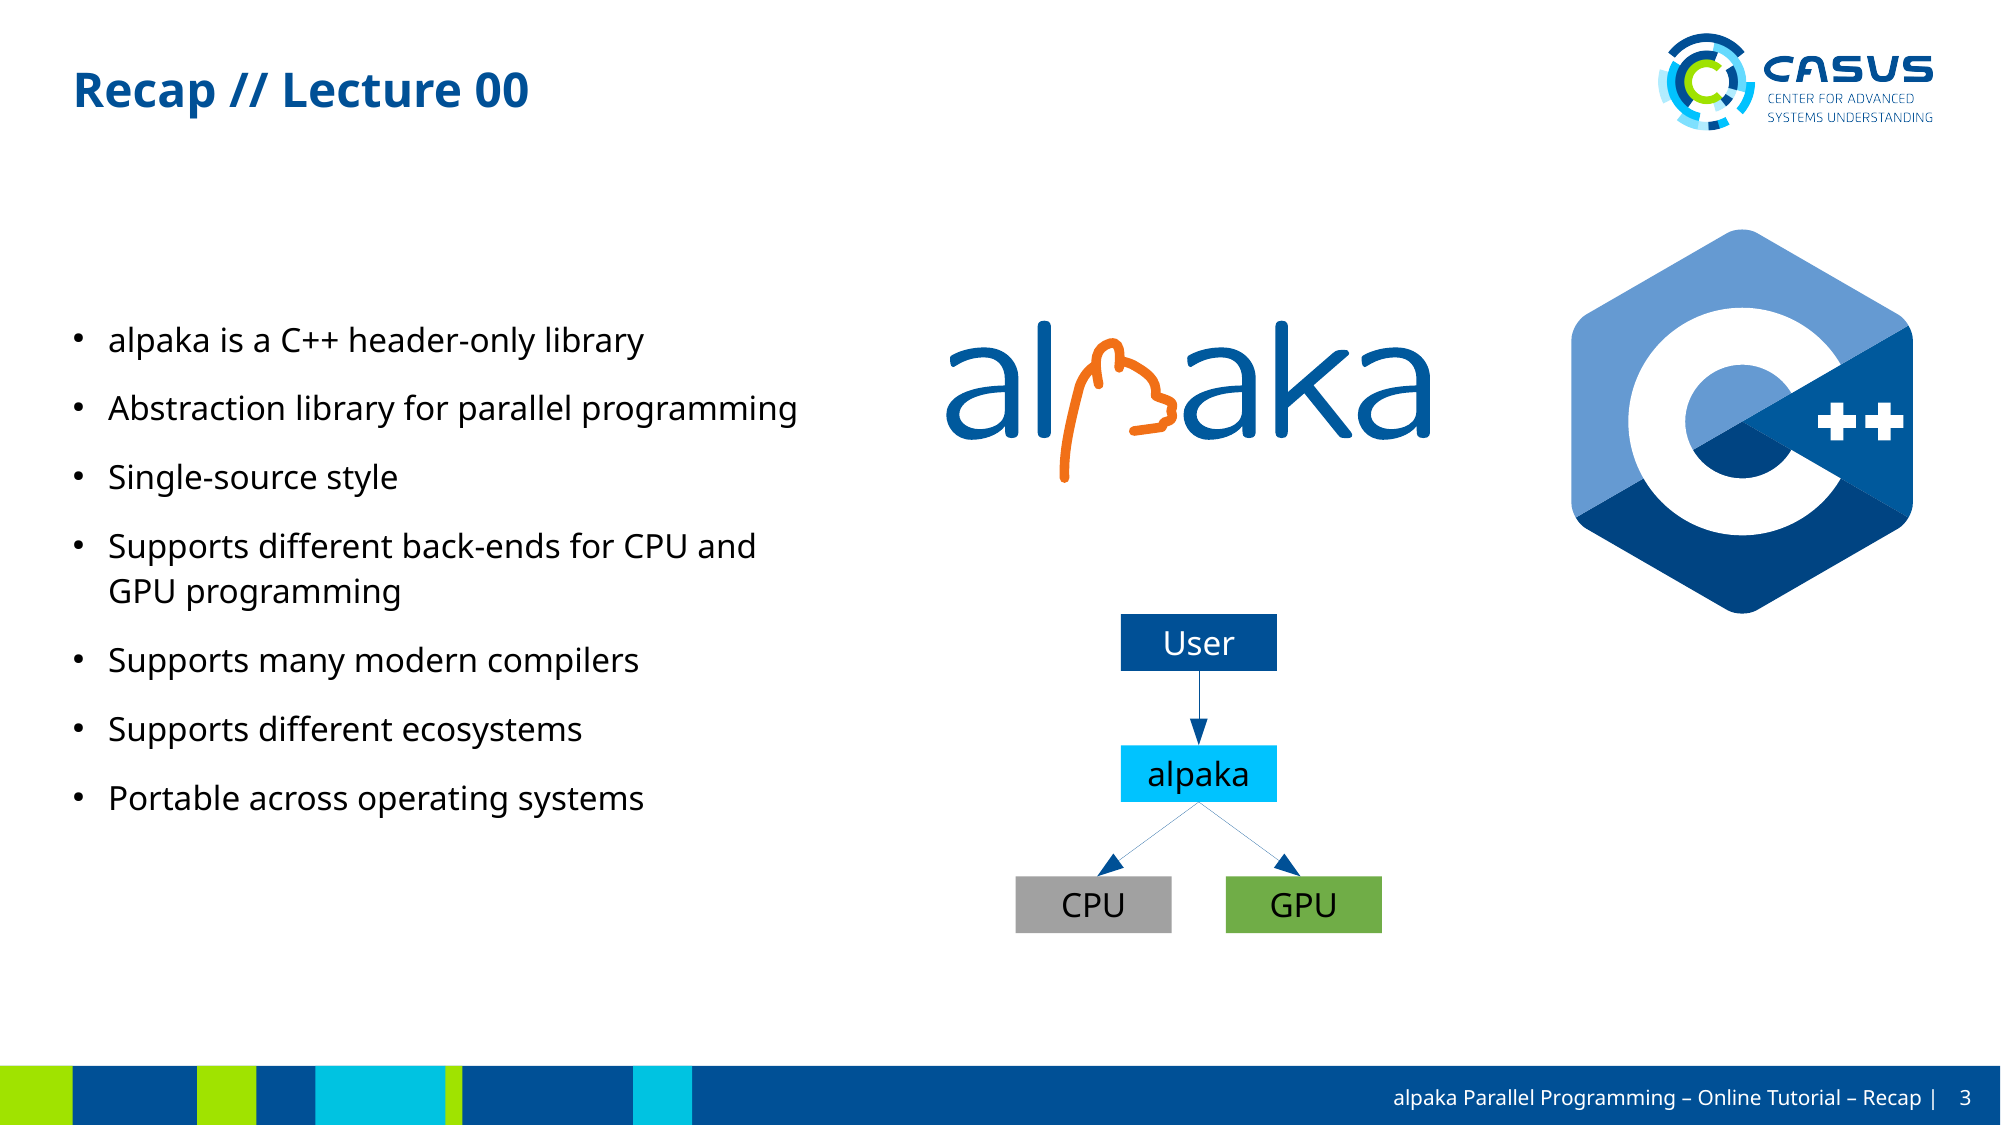

# Recap // Lecture 00
alpaka is a C++ header-only library
Abstraction library for parallel programming
Single-source style
Supports different back-ends for CPU and GPU programming
Supports many modern compilers
Supports different ecosystems
Portable across operating systems
User
alpaka
CPU
GPU
alpaka Parallel Programming – Online Tutorial – Recap
3